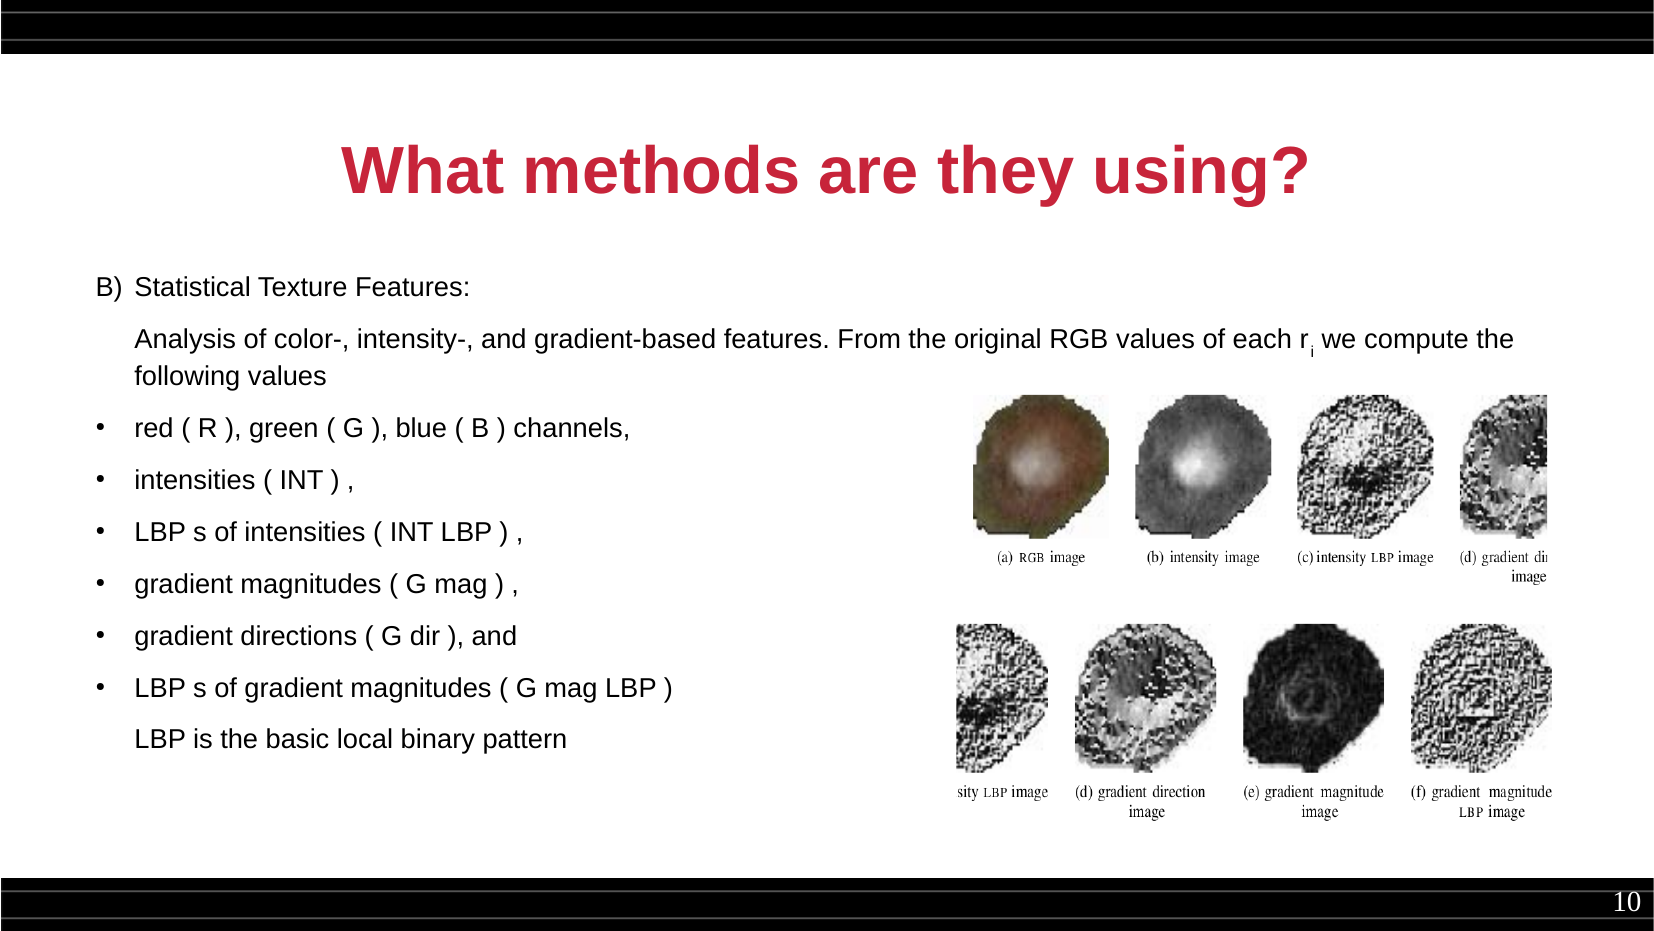

# What methods are they using?
Statistical Texture Features:
Analysis of color-, intensity-, and gradient-based features. From the original RGB values of each ri we compute the following values
red ( R ), green ( G ), blue ( B ) channels,
intensities ( INT ) ,
LBP s of intensities ( INT LBP ) ,
gradient magnitudes ( G mag ) ,
gradient directions ( G dir ), and
LBP s of gradient magnitudes ( G mag LBP )
LBP is the basic local binary pattern